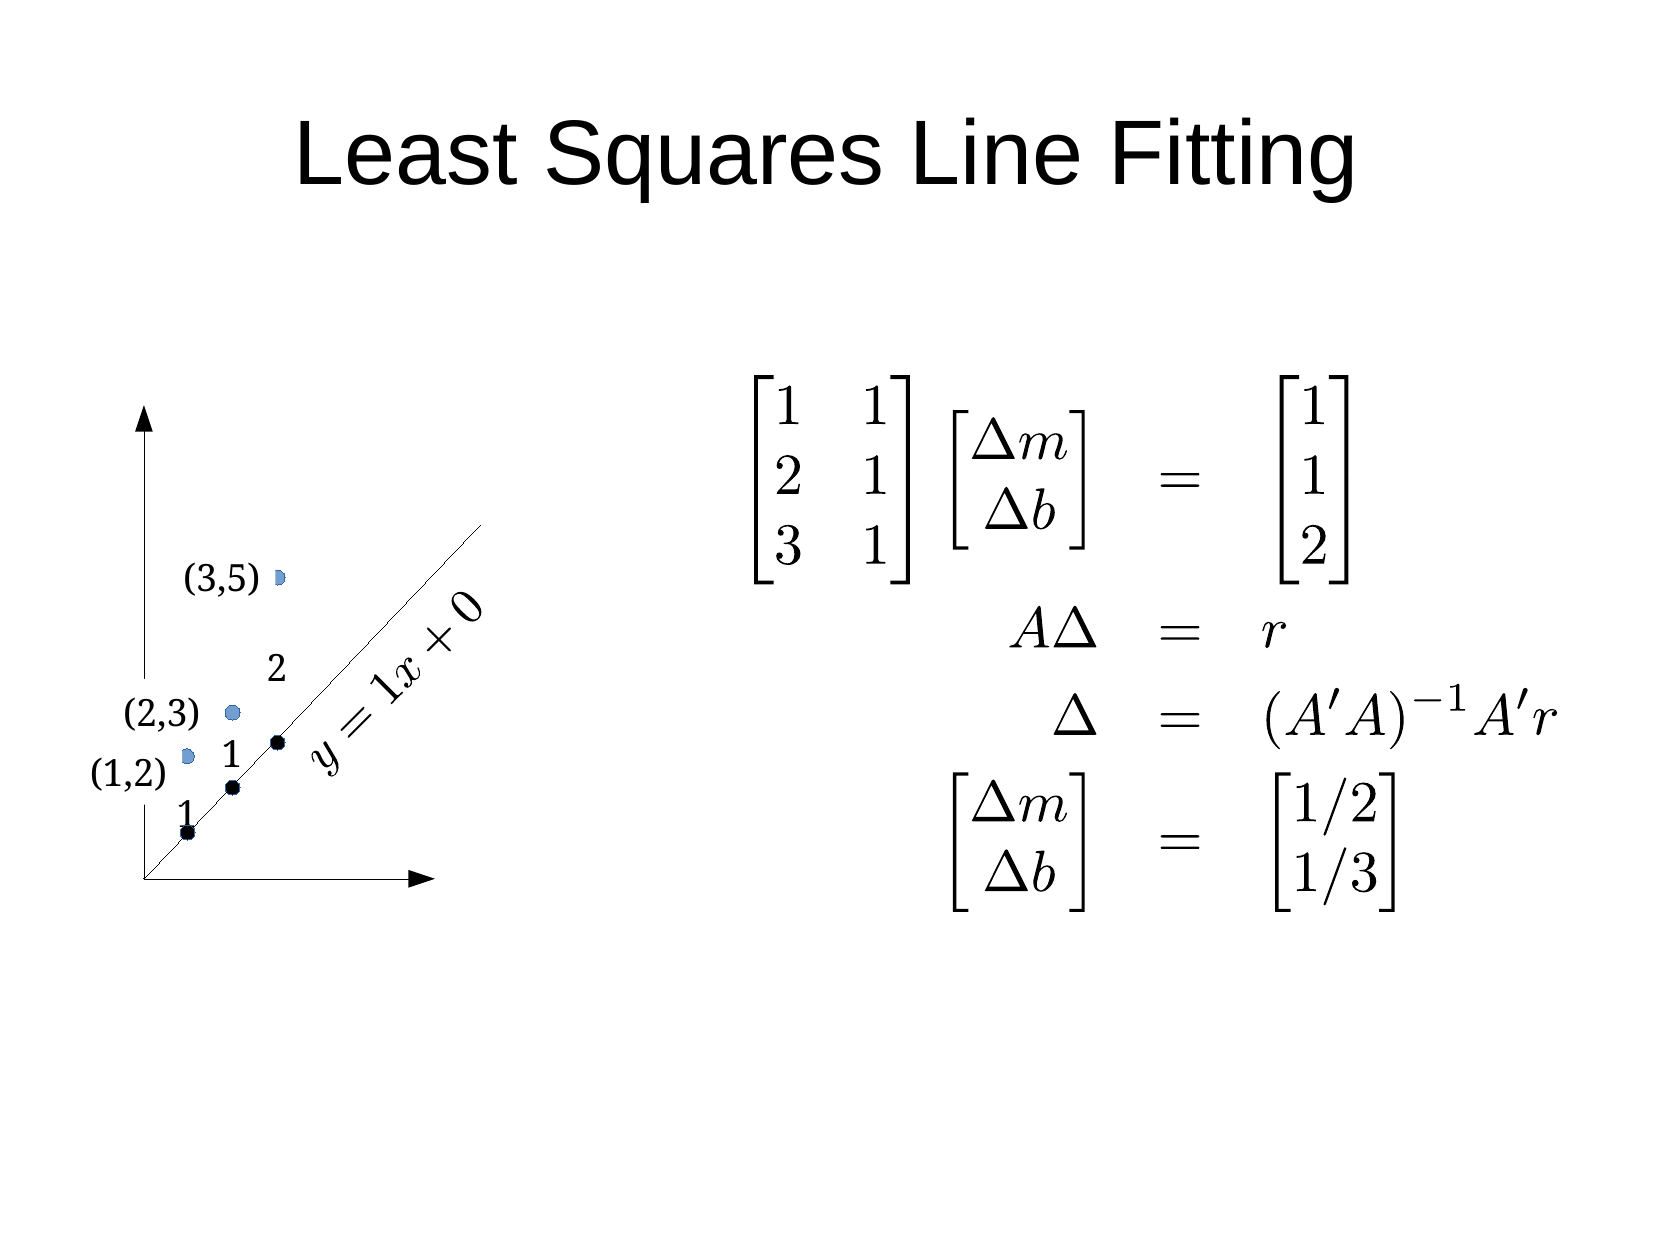

# Least Squares Line Fitting
(3,5)
2
(2,3)
1
(1,2)
1